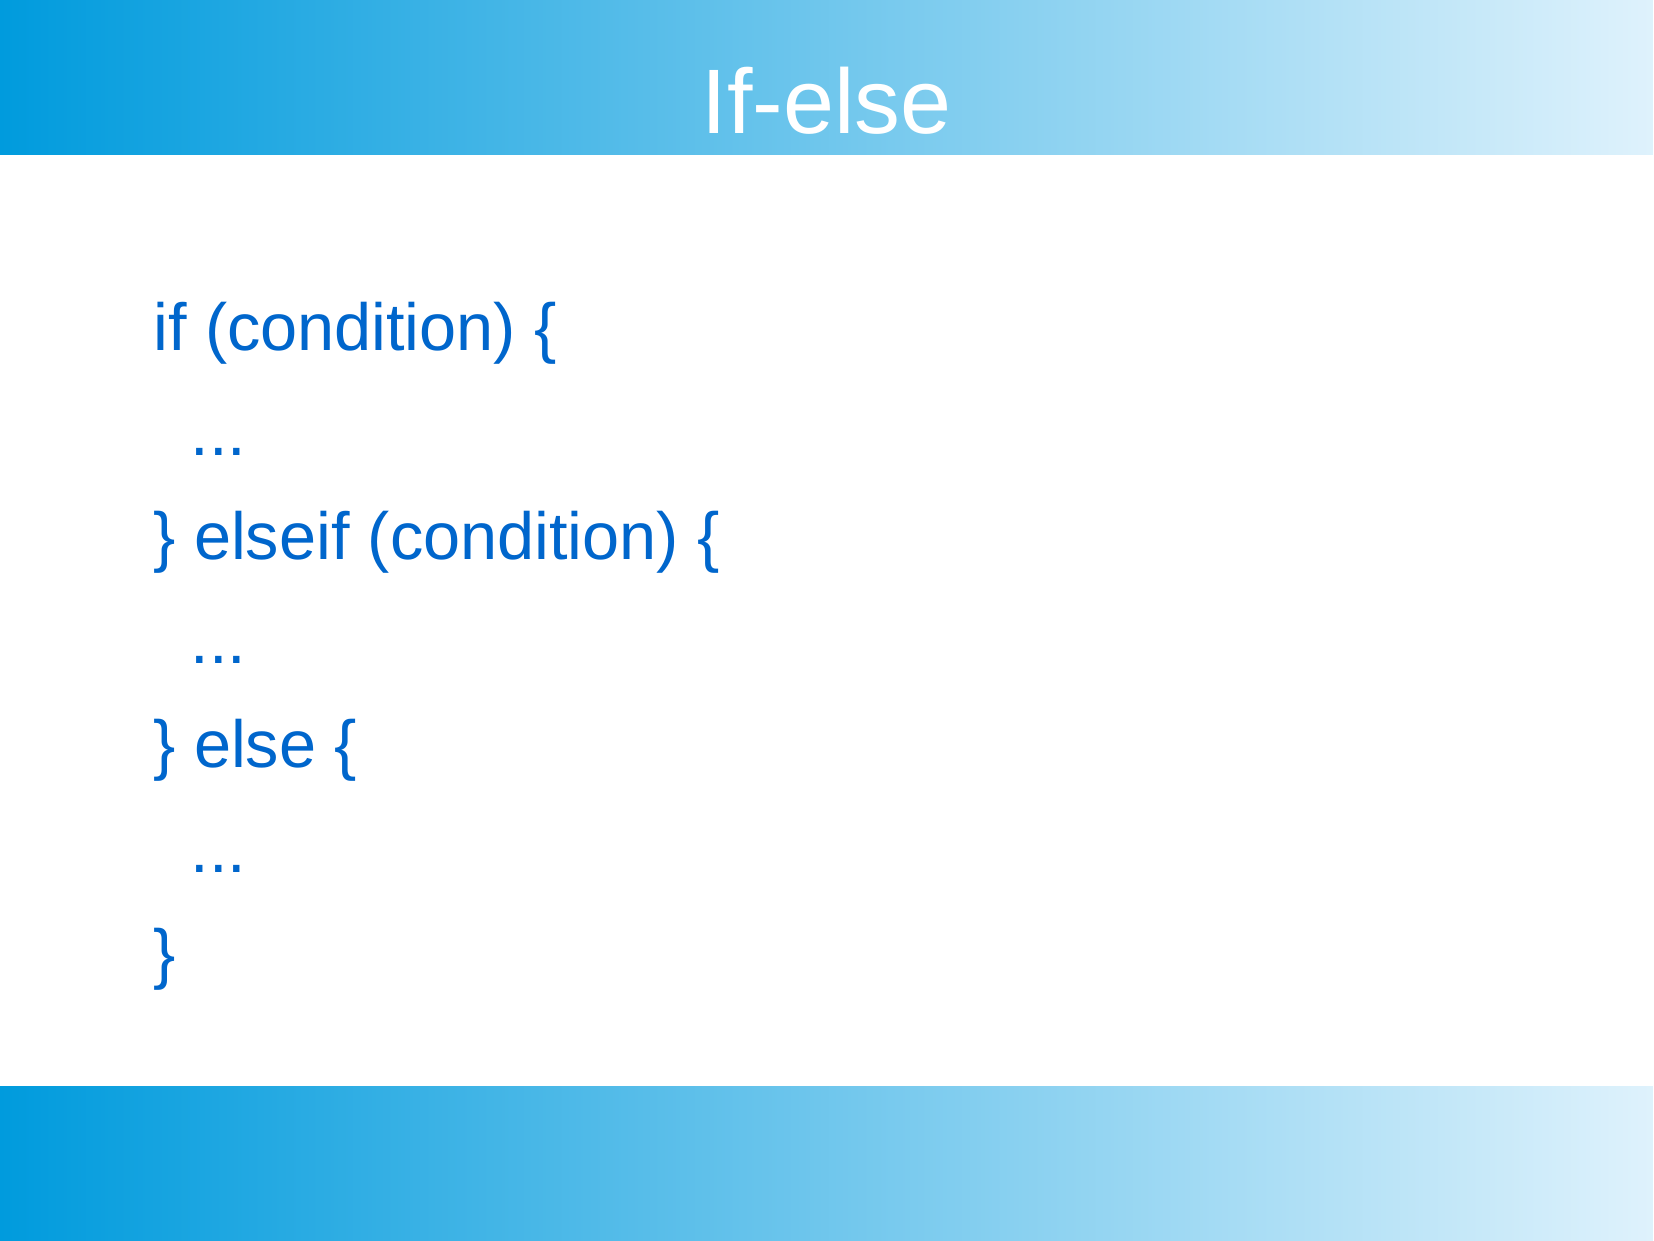

# If-else
if (condition) {
 ...
} elseif (condition) {
 ...
} else {
 ...
}